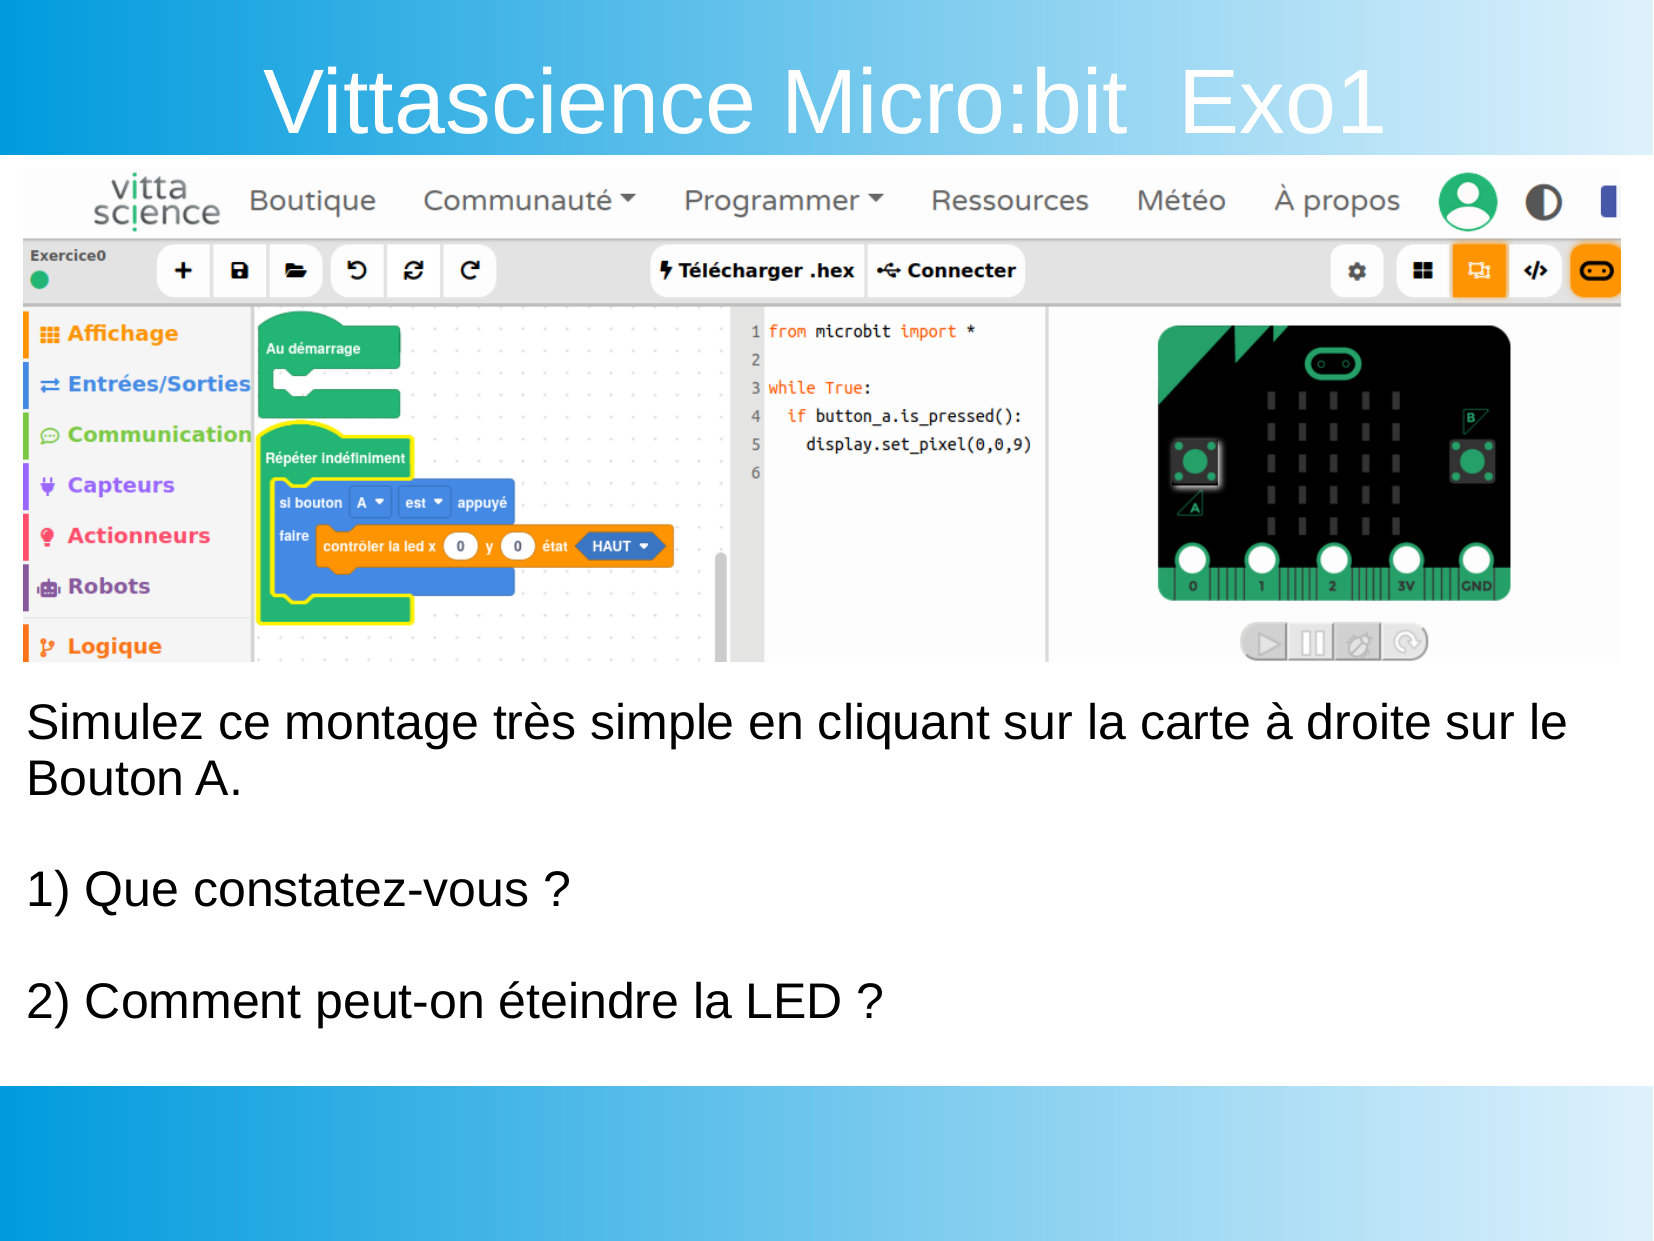

# Vittascience Micro:bit Exo1
Simulez ce montage très simple en cliquant sur la carte à droite sur le Bouton A.
 Que constatez-vous ?
 Comment peut-on éteindre la LED ?